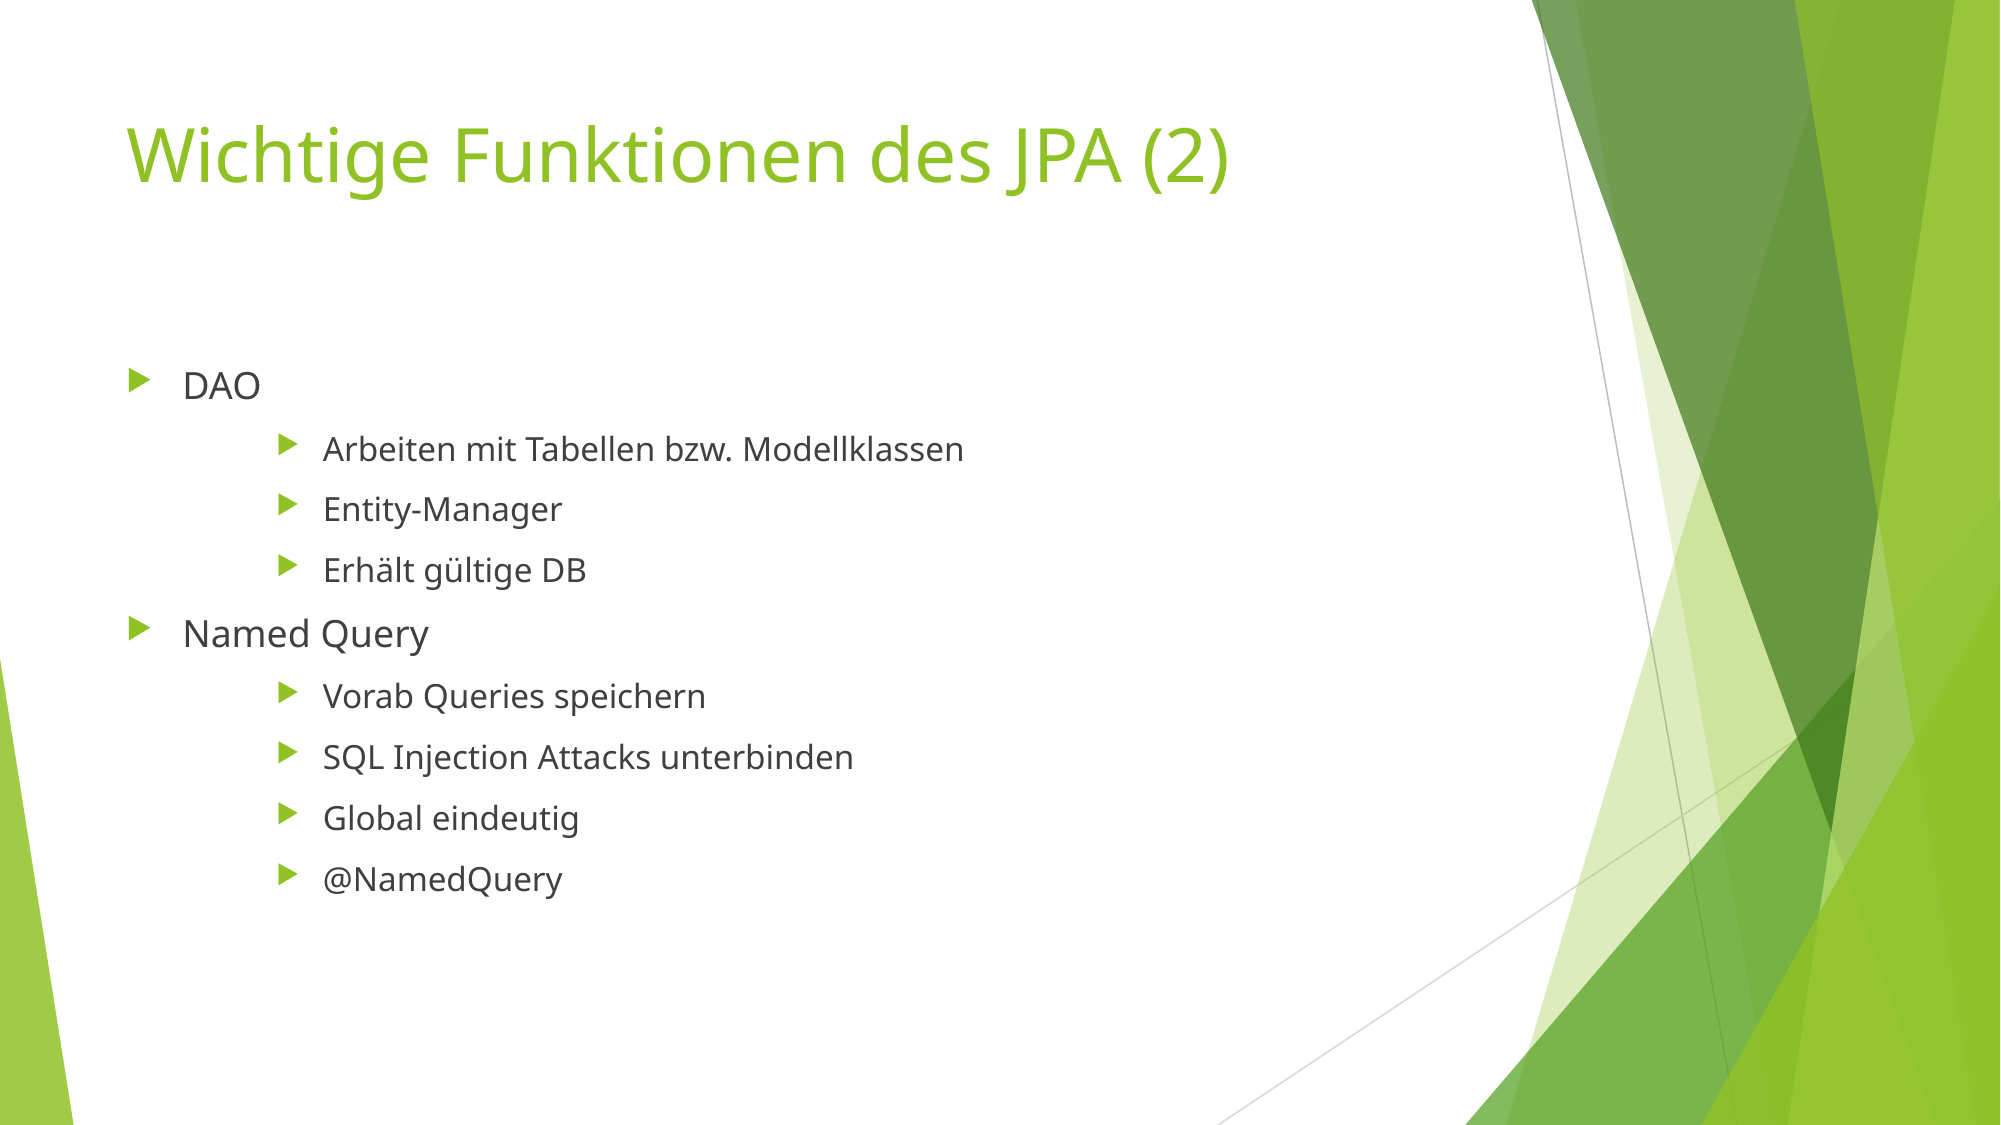

# Wichtige Funktionen des JPA (2)
DAO
Arbeiten mit Tabellen bzw. Modellklassen
Entity-Manager
Erhält gültige DB
Named Query
Vorab Queries speichern
SQL Injection Attacks unterbinden
Global eindeutig
@NamedQuery